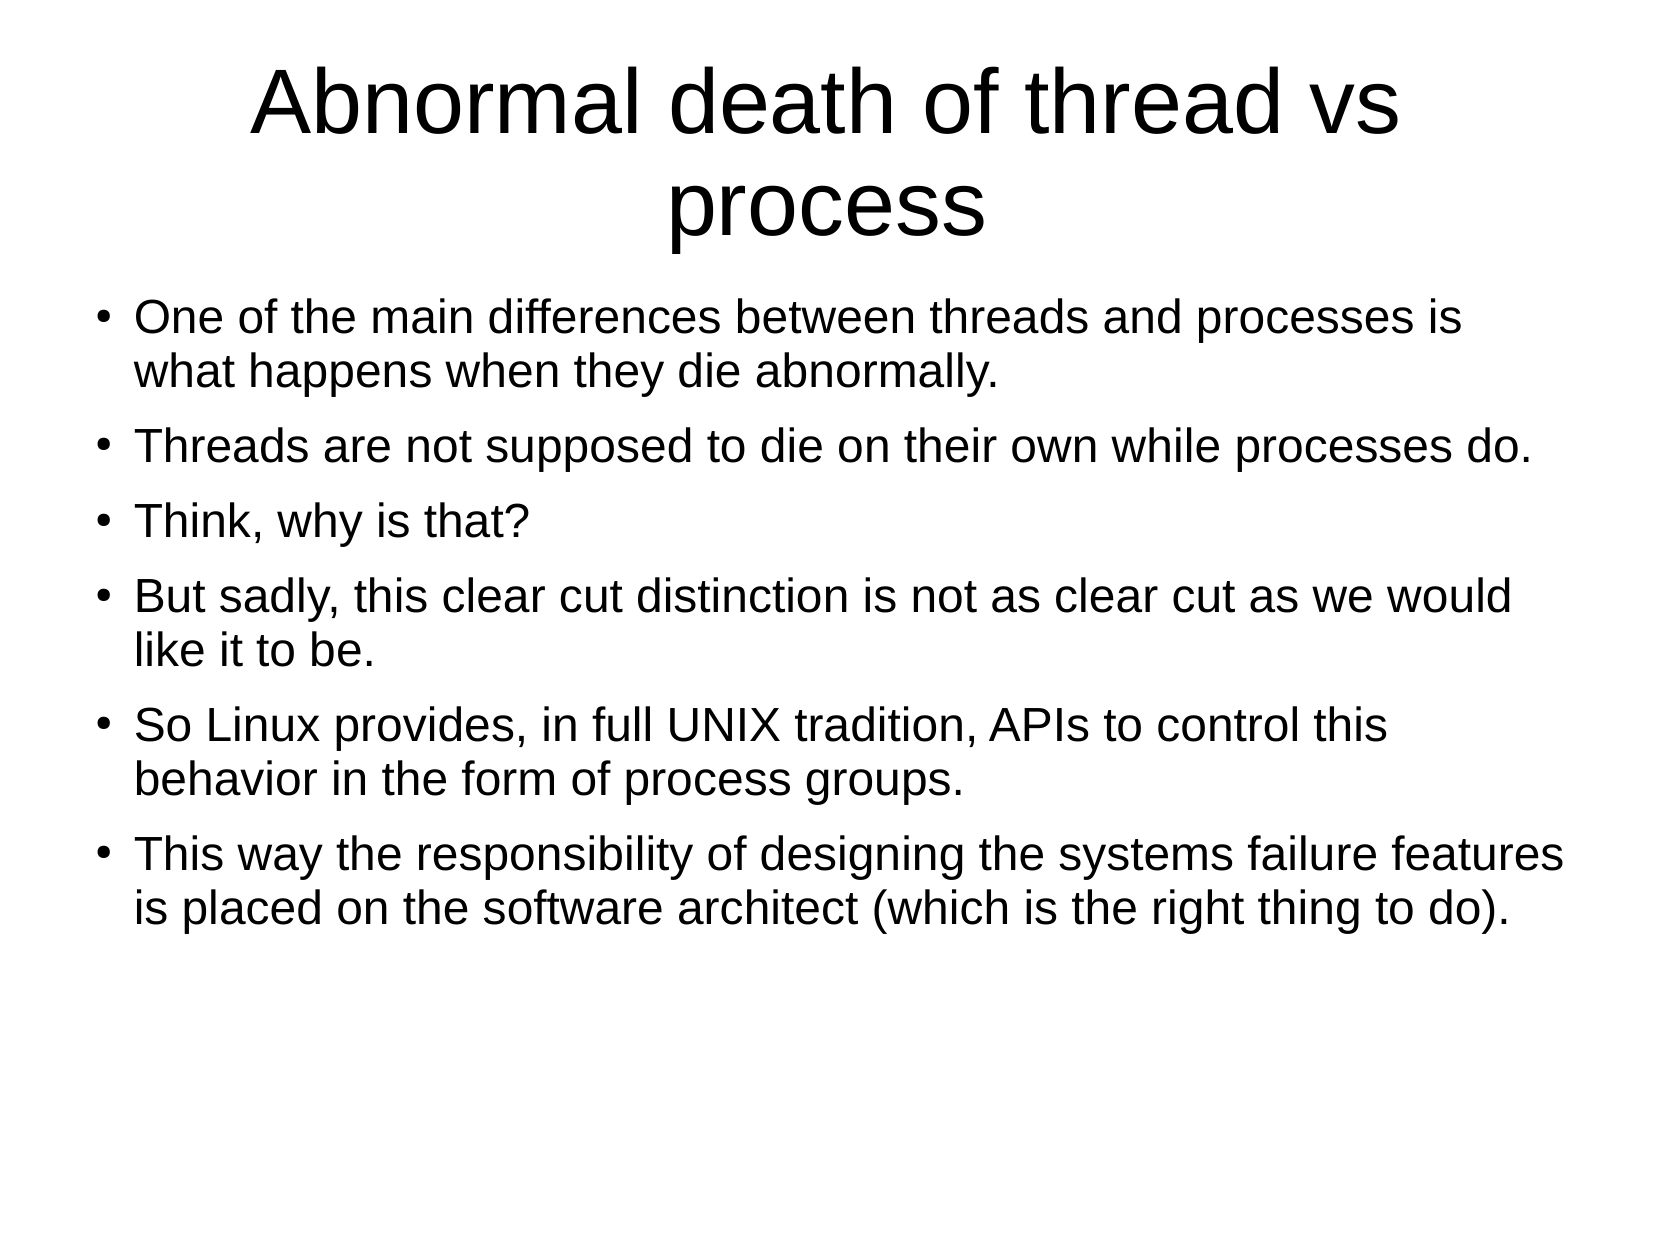

# Abnormal death of thread vs process
One of the main differences between threads and processes is what happens when they die abnormally.
Threads are not supposed to die on their own while processes do.
Think, why is that?
But sadly, this clear cut distinction is not as clear cut as we would like it to be.
So Linux provides, in full UNIX tradition, APIs to control this behavior in the form of process groups.
This way the responsibility of designing the systems failure features is placed on the software architect (which is the right thing to do).